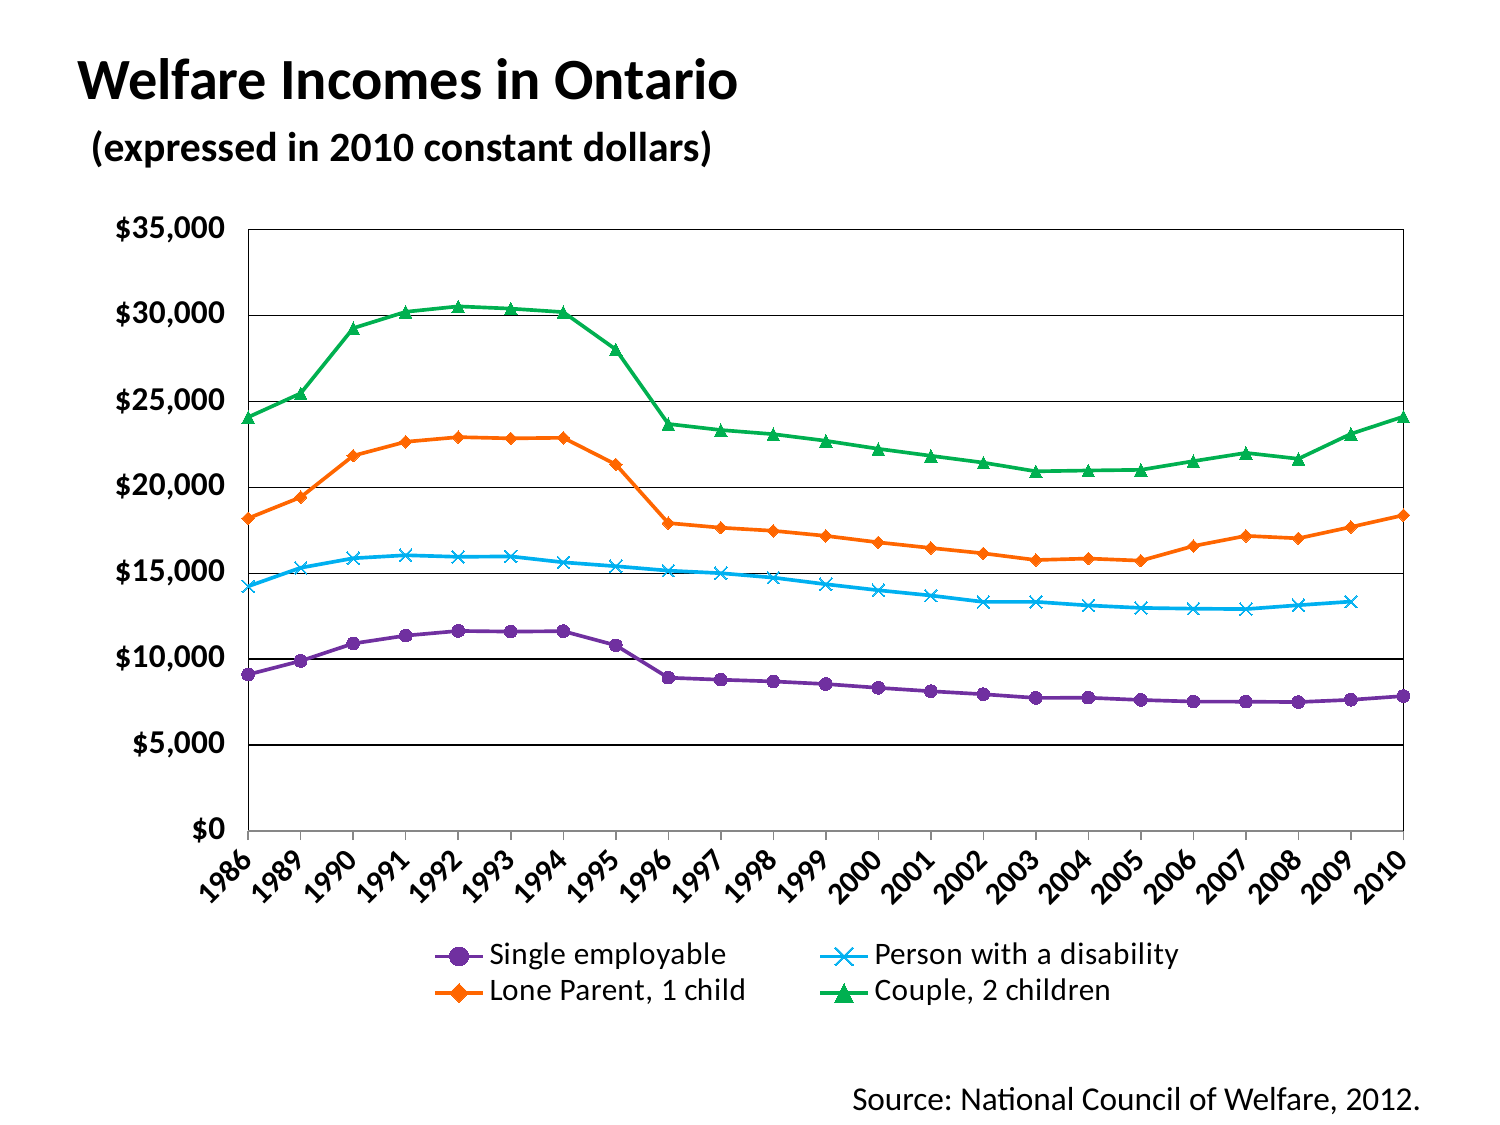

# Welfare Incomes in Ontario (expressed in 2010 constant dollars)
### Chart
| Category | Single employable | Person with a disability | Lone Parent, 1 child | Couple, 2 children |
|---|---|---|---|---|
| 1986 | 9109.0 | 14245.0 | 18201.0 | 24081.0 |
| 1989 | 9899.0 | 15322.0 | 19427.0 | 25471.0 |
| 1990 | 10911.0 | 15875.0 | 21838.0 | 29259.0 |
| 1991 | 11373.0 | 16051.0 | 22650.0 | 30211.0 |
| 1992 | 11643.0 | 15958.0 | 22921.0 | 30526.0 |
| 1993 | 11605.0 | 15983.0 | 22850.0 | 30396.0 |
| 1994 | 11628.0 | 15638.0 | 22884.0 | 30192.0 |
| 1995 | 10807.0 | 15410.0 | 21334.0 | 28021.0 |
| 1996 | 8923.0 | 15154.0 | 17922.0 | 23688.0 |
| 1997 | 8806.0 | 15005.0 | 17651.0 | 23334.0 |
| 1998 | 8705.0 | 14747.0 | 17473.0 | 23093.0 |
| 1999 | 8555.0 | 14363.0 | 17176.0 | 22708.0 |
| 2000 | 8335.0 | 14012.0 | 16800.0 | 22242.0 |
| 2001 | 8135.0 | 13704.0 | 16472.0 | 21835.0 |
| 2002 | 7961.0 | 13332.0 | 16160.0 | 21436.0 |
| 2003 | 7749.0 | 13338.0 | 15772.0 | 20933.0 |
| 2004 | 7759.0 | 13127.0 | 15858.0 | 20979.0 |
| 2005 | 7629.0 | 12984.0 | 15734.0 | 21016.0 |
| 2006 | 7534.0 | 12937.0 | 16587.0 | 21522.0 |
| 2007 | 7527.0 | 12913.0 | 17177.0 | 22002.0 |
| 2008 | 7507.0 | 13141.0 | 17034.0 | 21661.0 |
| 2009 | 7639.0 | 13350.0 | 17691.0 | 23111.0 |
| 2010 | 7854.0 | None | 18378.0 | 24116.0 |
Source: National Council of Welfare, 2012.